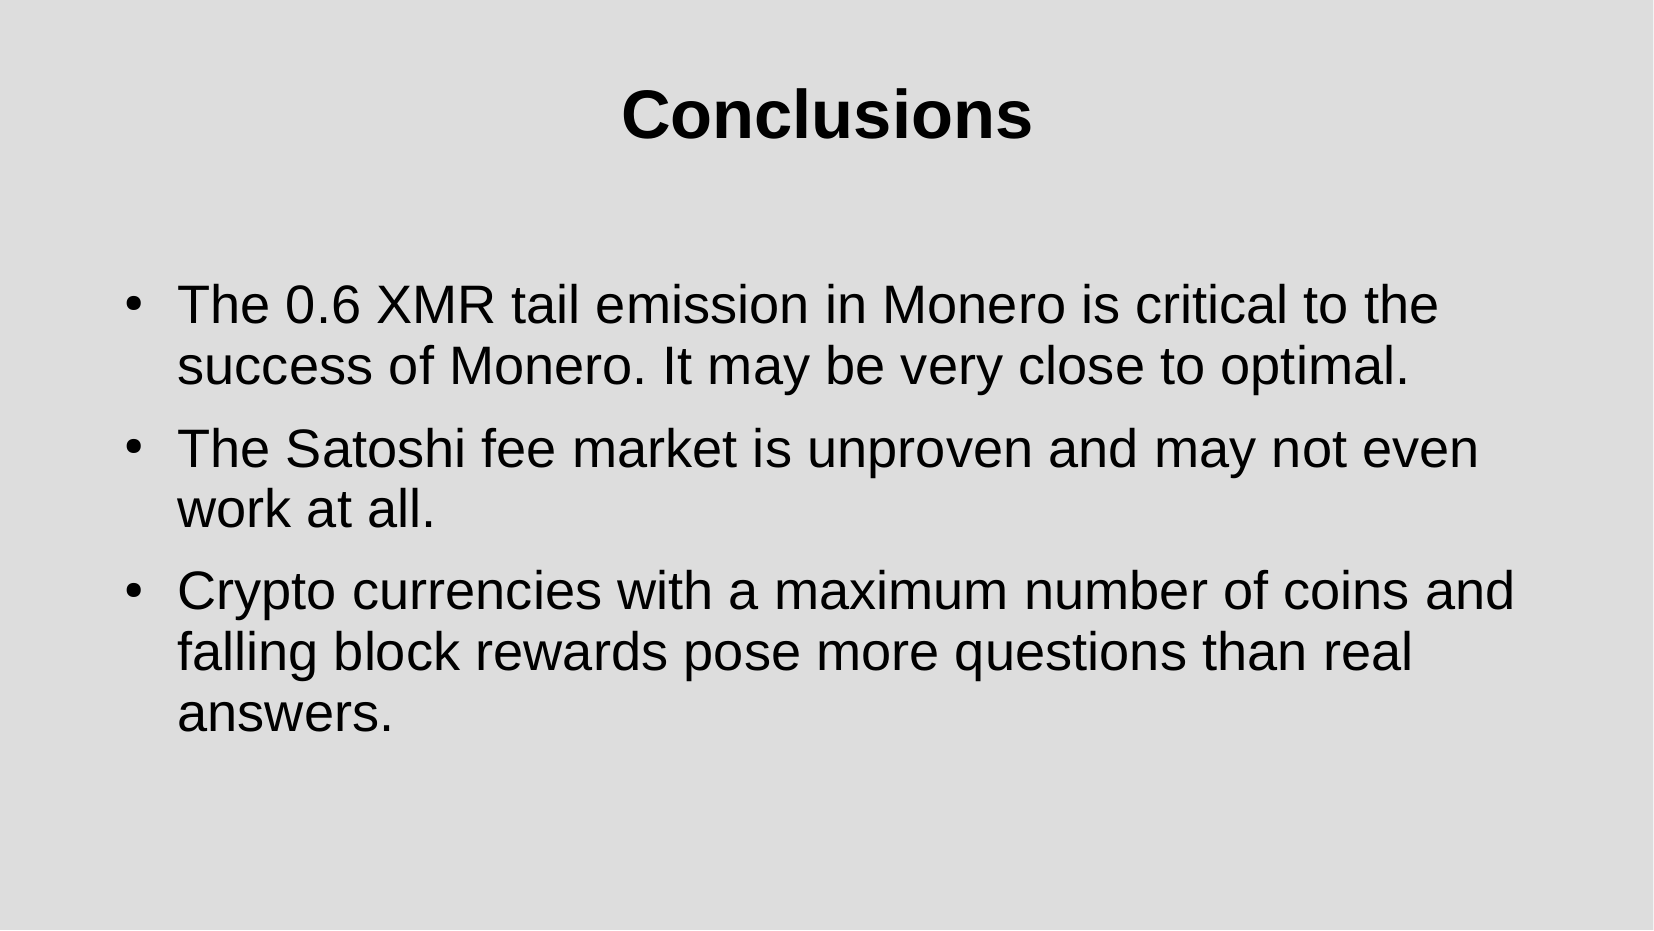

# Conclusions
The 0.6 XMR tail emission in Monero is critical to the success of Monero. It may be very close to optimal.
The Satoshi fee market is unproven and may not even work at all.
Crypto currencies with a maximum number of coins and falling block rewards pose more questions than real answers.